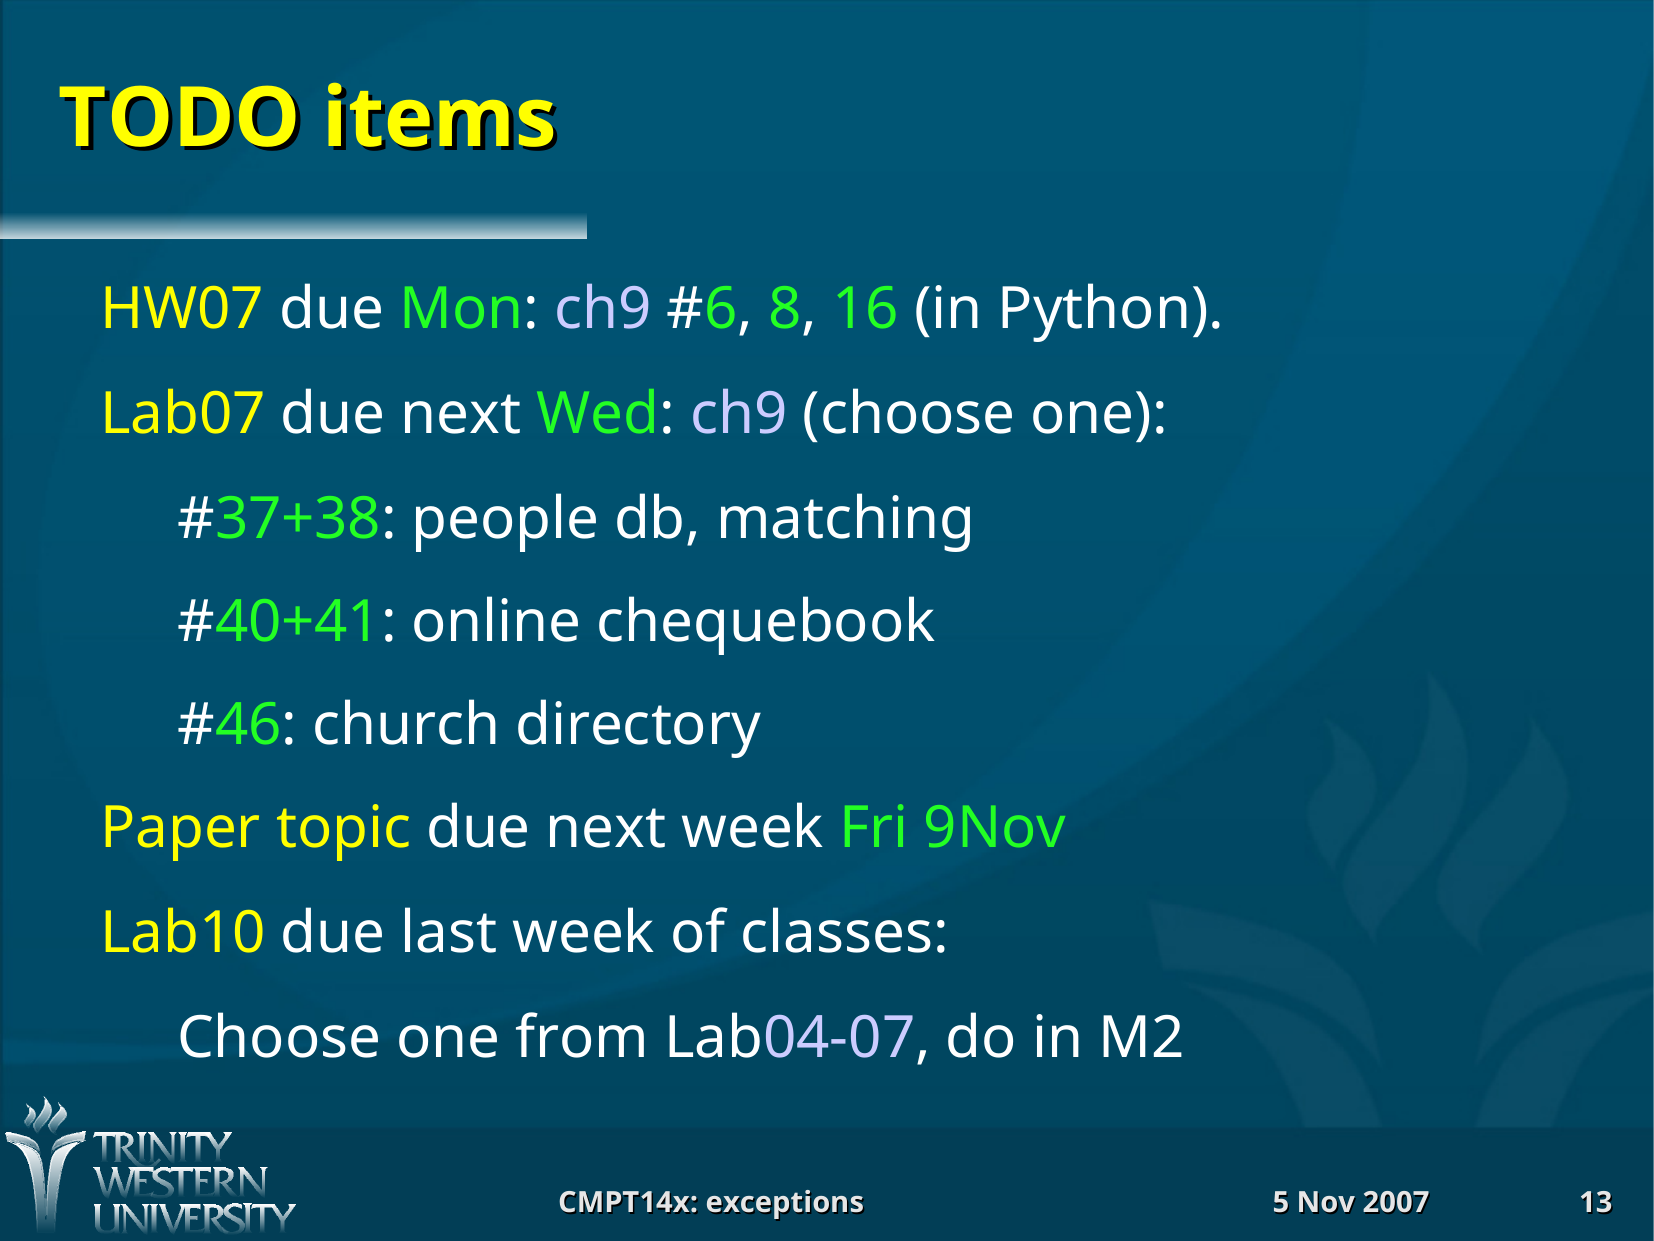

# TODO items
HW07 due Mon: ch9 #6, 8, 16 (in Python).
Lab07 due next Wed: ch9 (choose one):
#37+38: people db, matching
#40+41: online chequebook
#46: church directory
Paper topic due next week Fri 9Nov
Lab10 due last week of classes:
Choose one from Lab04-07, do in M2
CMPT14x: exceptions
5 Nov 2007
13